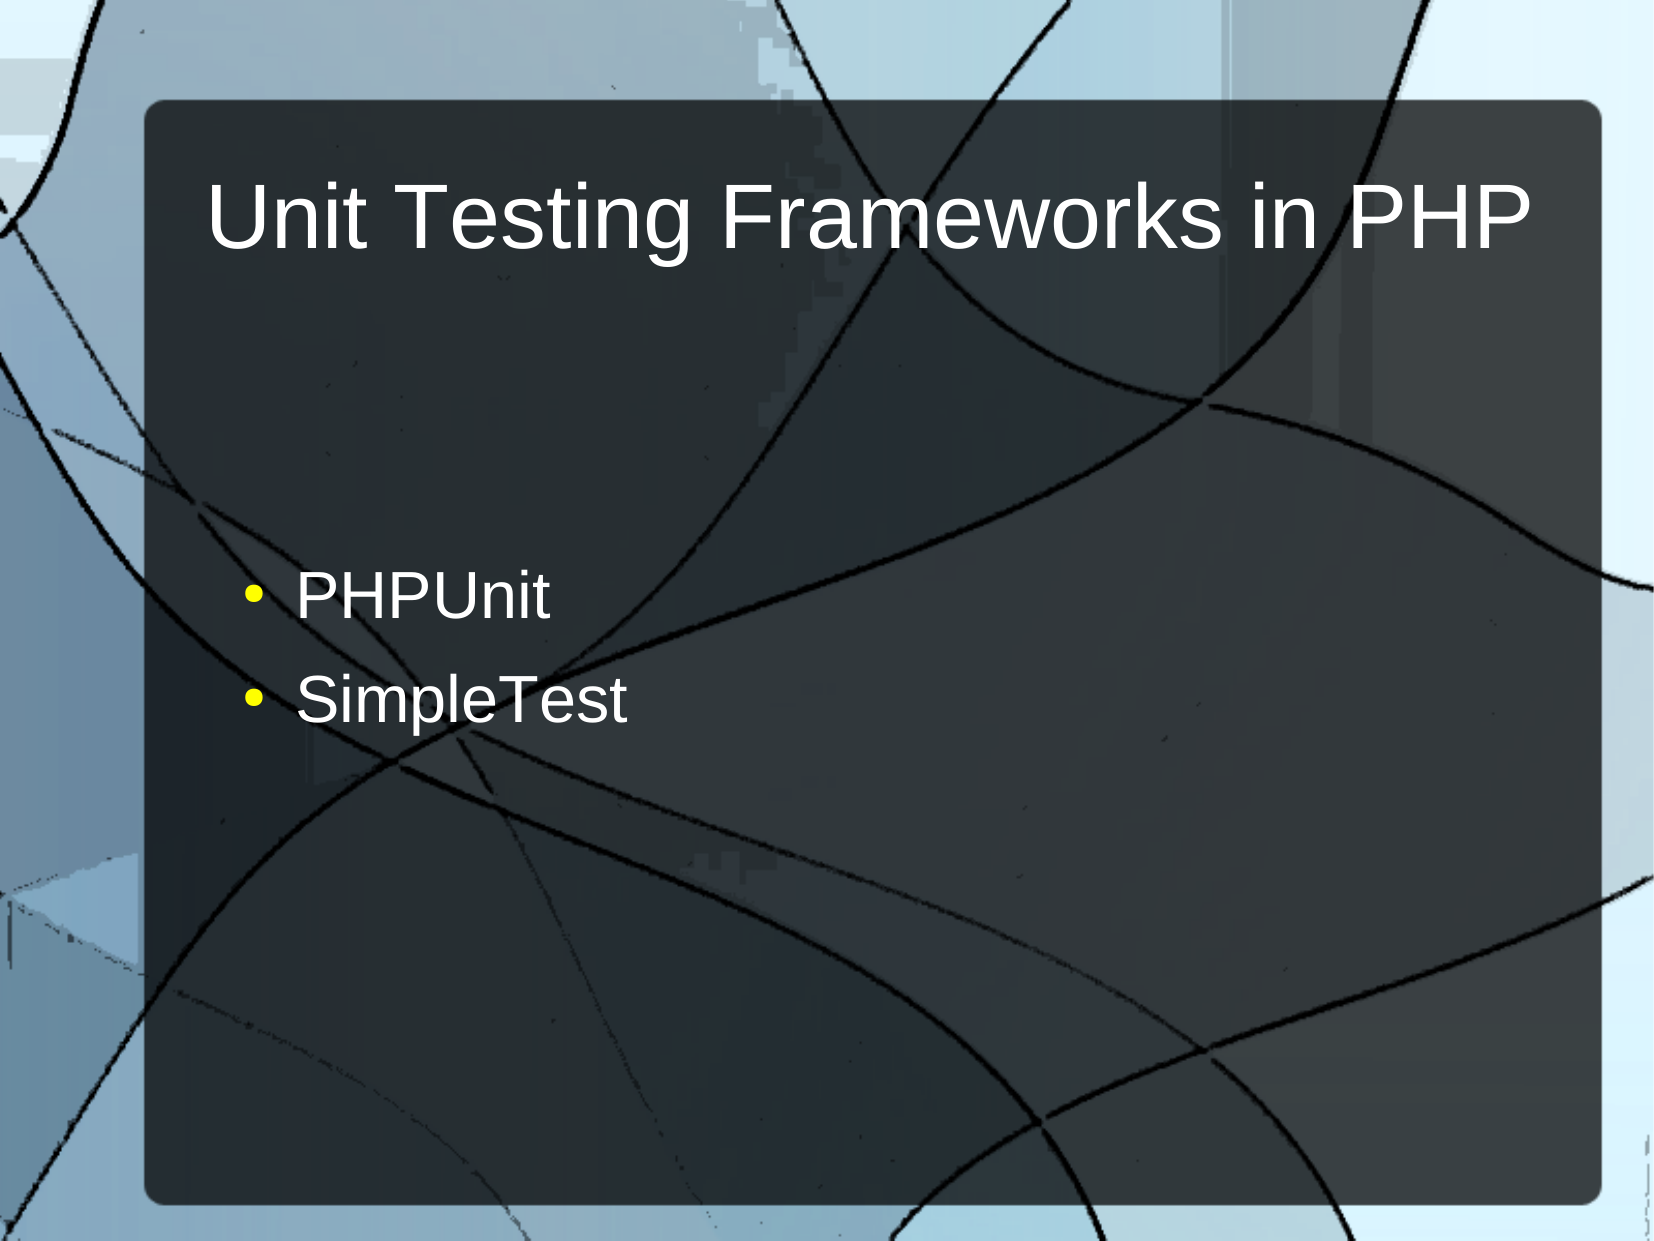

# Unit Testing Frameworks in PHP
PHPUnit
SimpleTest